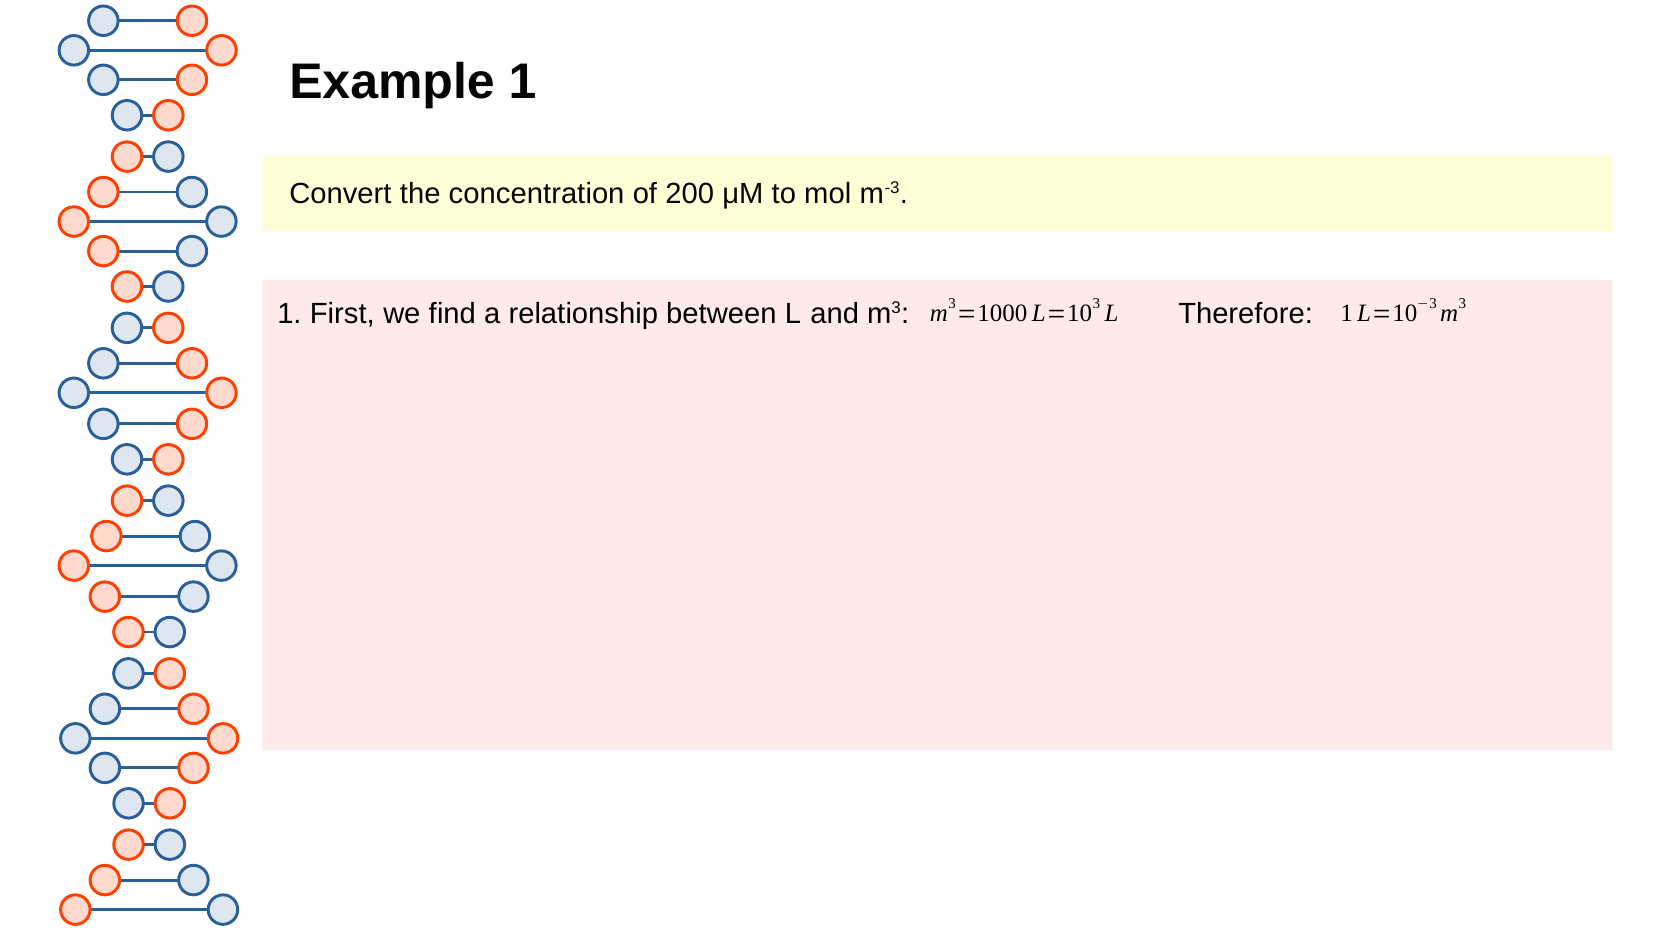

Example 1
# Convert the concentration of 200 μM to mol m-3.
1. First, we find a relationship between L and m3:
Therefore: